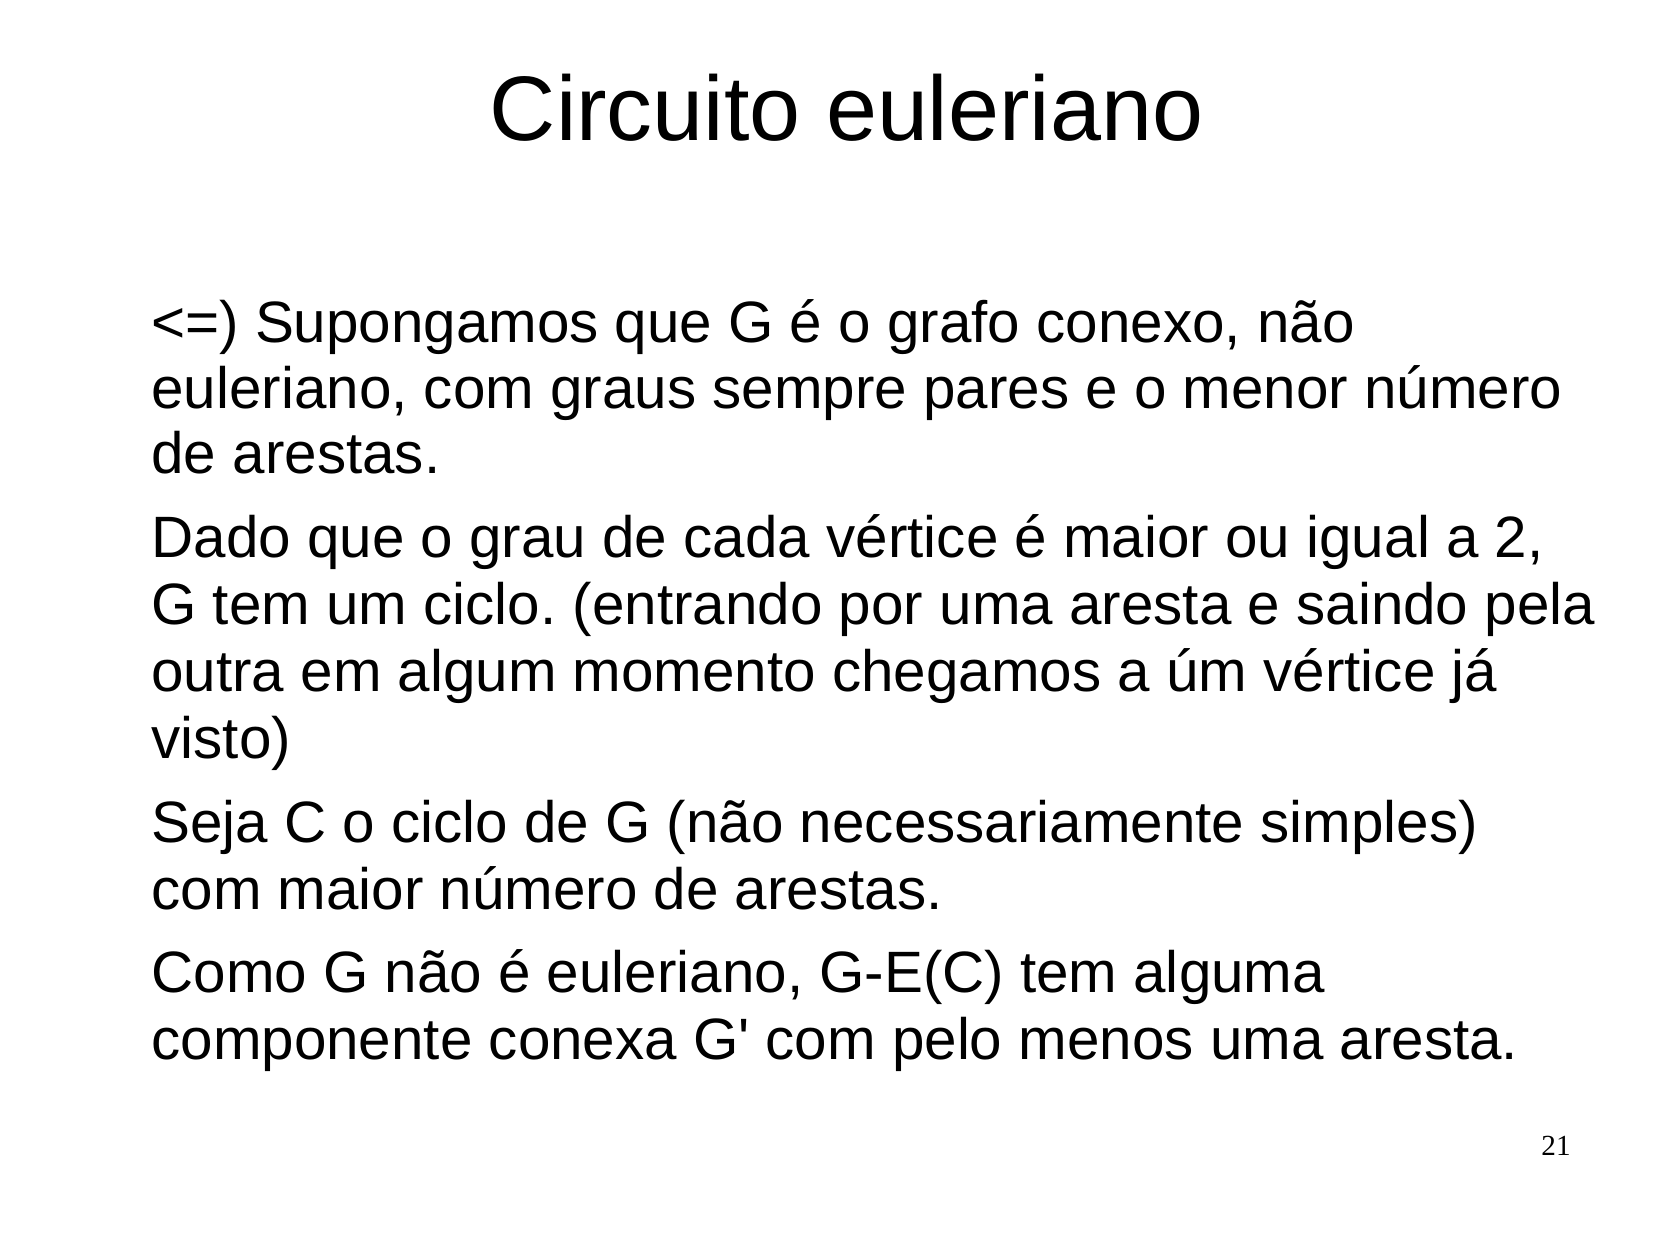

# Circuito euleriano
<=) Supongamos que G é o grafo conexo, não euleriano, com graus sempre pares e o menor número de arestas.
Dado que o grau de cada vértice é maior ou igual a 2, G tem um ciclo. (entrando por uma aresta e saindo pela outra em algum momento chegamos a úm vértice já visto)
Seja C o ciclo de G (não necessariamente simples) com maior número de arestas.
Como G não é euleriano, G-E(C) tem alguma componente conexa G' com pelo menos uma aresta.
21